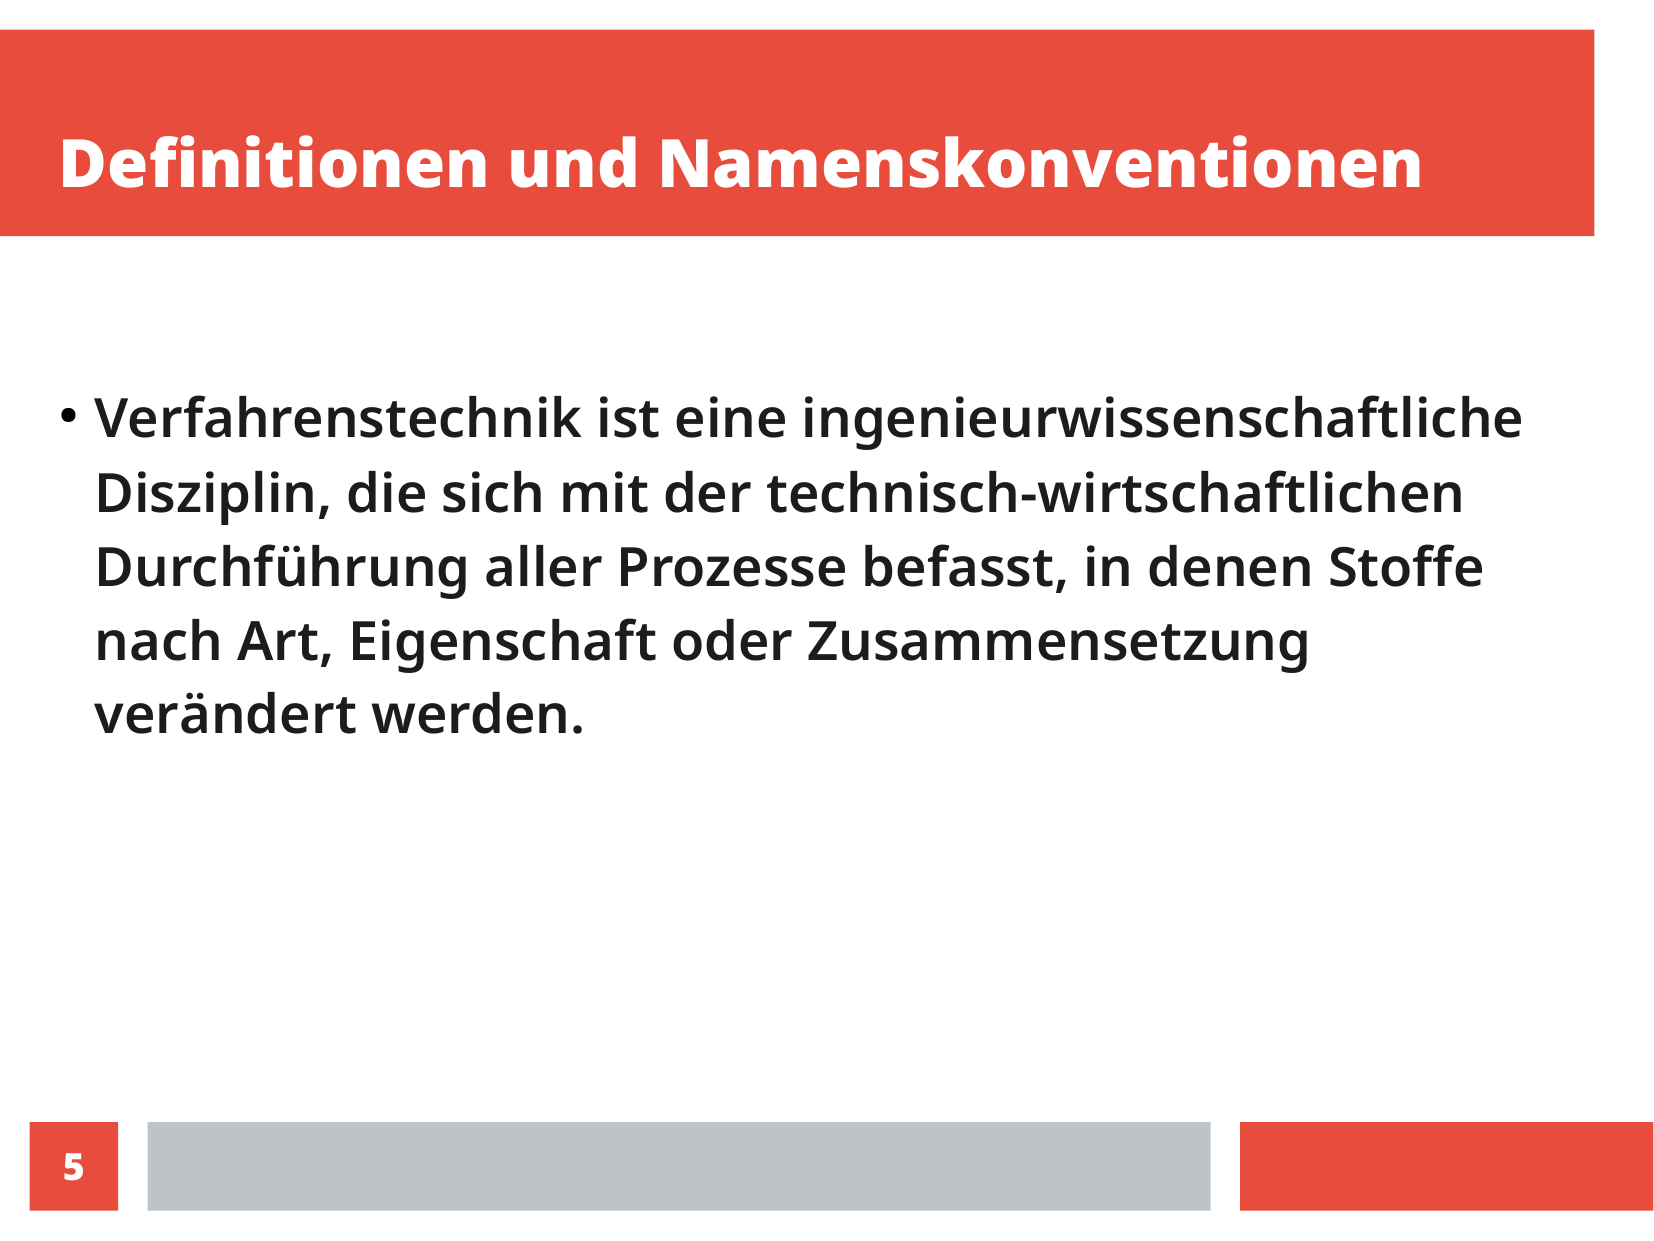

# Definitionen und Namenskonventionen
Verfahrenstechnik ist eine ingenieurwissenschaftliche Disziplin, die sich mit der technisch-wirtschaftlichen Durchführung aller Prozesse befasst, in denen Stoffe nach Art, Eigenschaft oder Zusammensetzung verändert werden.
5